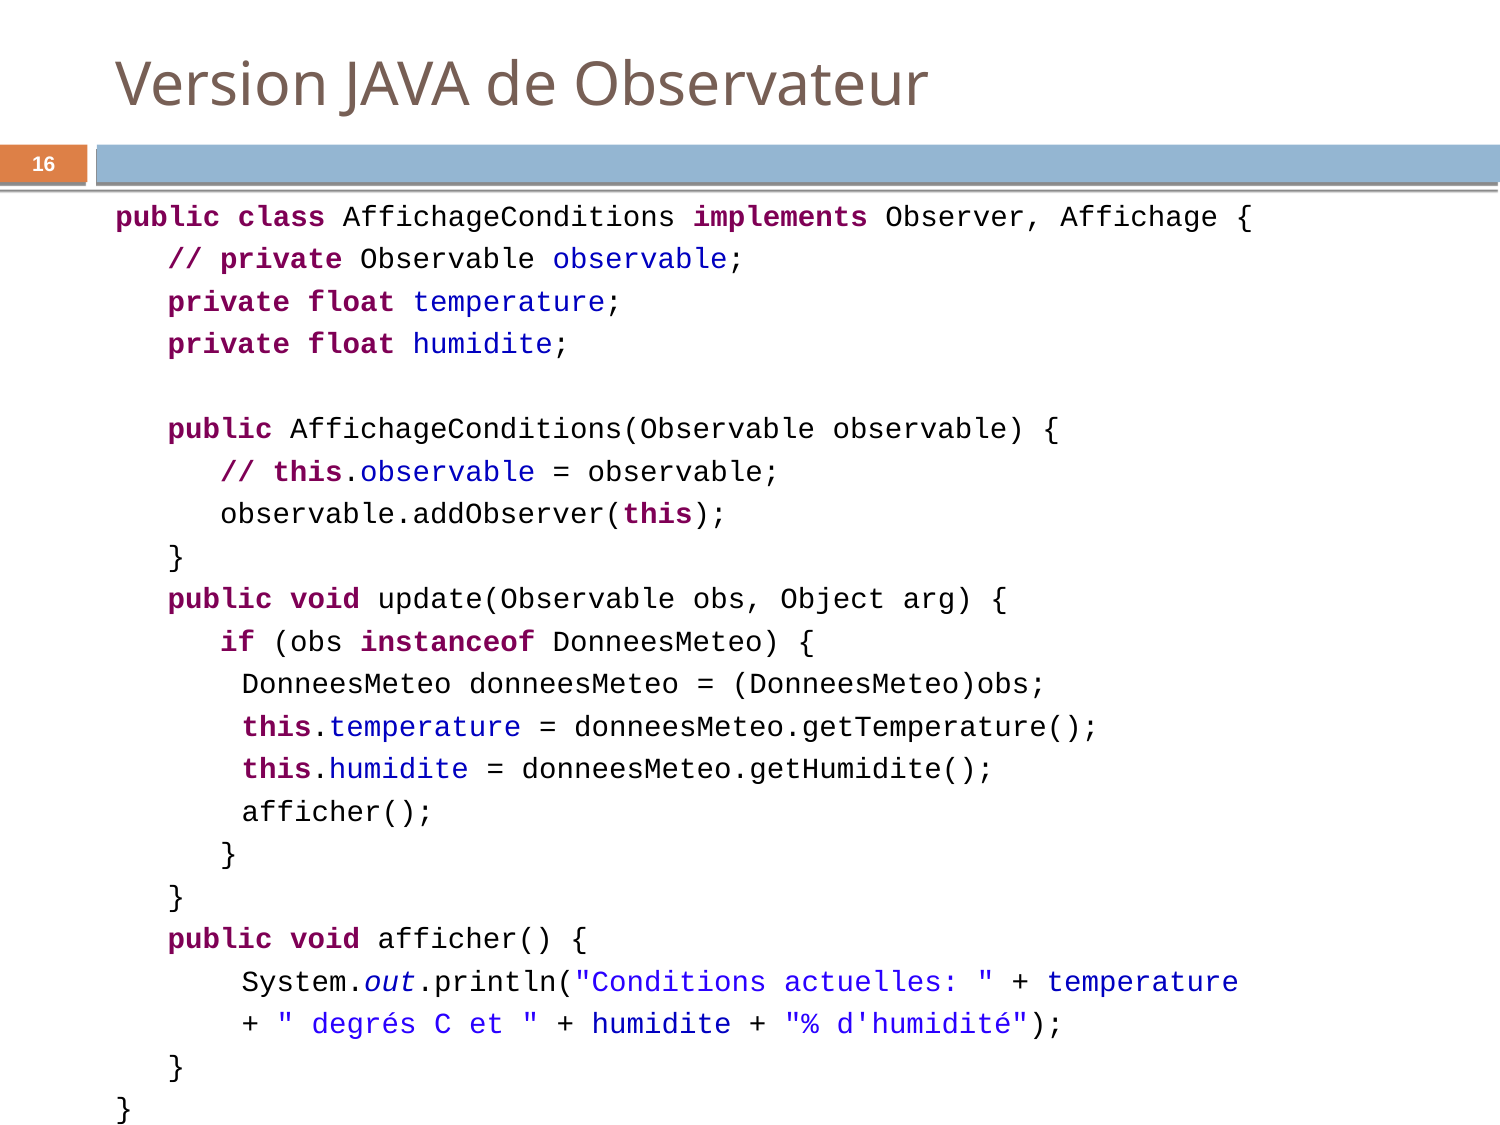

# Version JAVA de Observateur
public class AffichageConditions implements Observer, Affichage {
	// private Observable observable;
	private float temperature;
	private float humidite;
	public AffichageConditions(Observable observable) {
	 // this.observable = observable;
	 observable.addObserver(this);
	}
	public void update(Observable obs, Object arg) {
	 if (obs instanceof DonneesMeteo) {
		DonneesMeteo donneesMeteo = (DonneesMeteo)obs;
		this.temperature = donneesMeteo.getTemperature();
		this.humidite = donneesMeteo.getHumidite();
		afficher();
	 }
	}
	public void afficher() {
		System.out.println("Conditions actuelles: " + temperature
		+ " degrés C et " + humidite + "% d'humidité");
	}
}